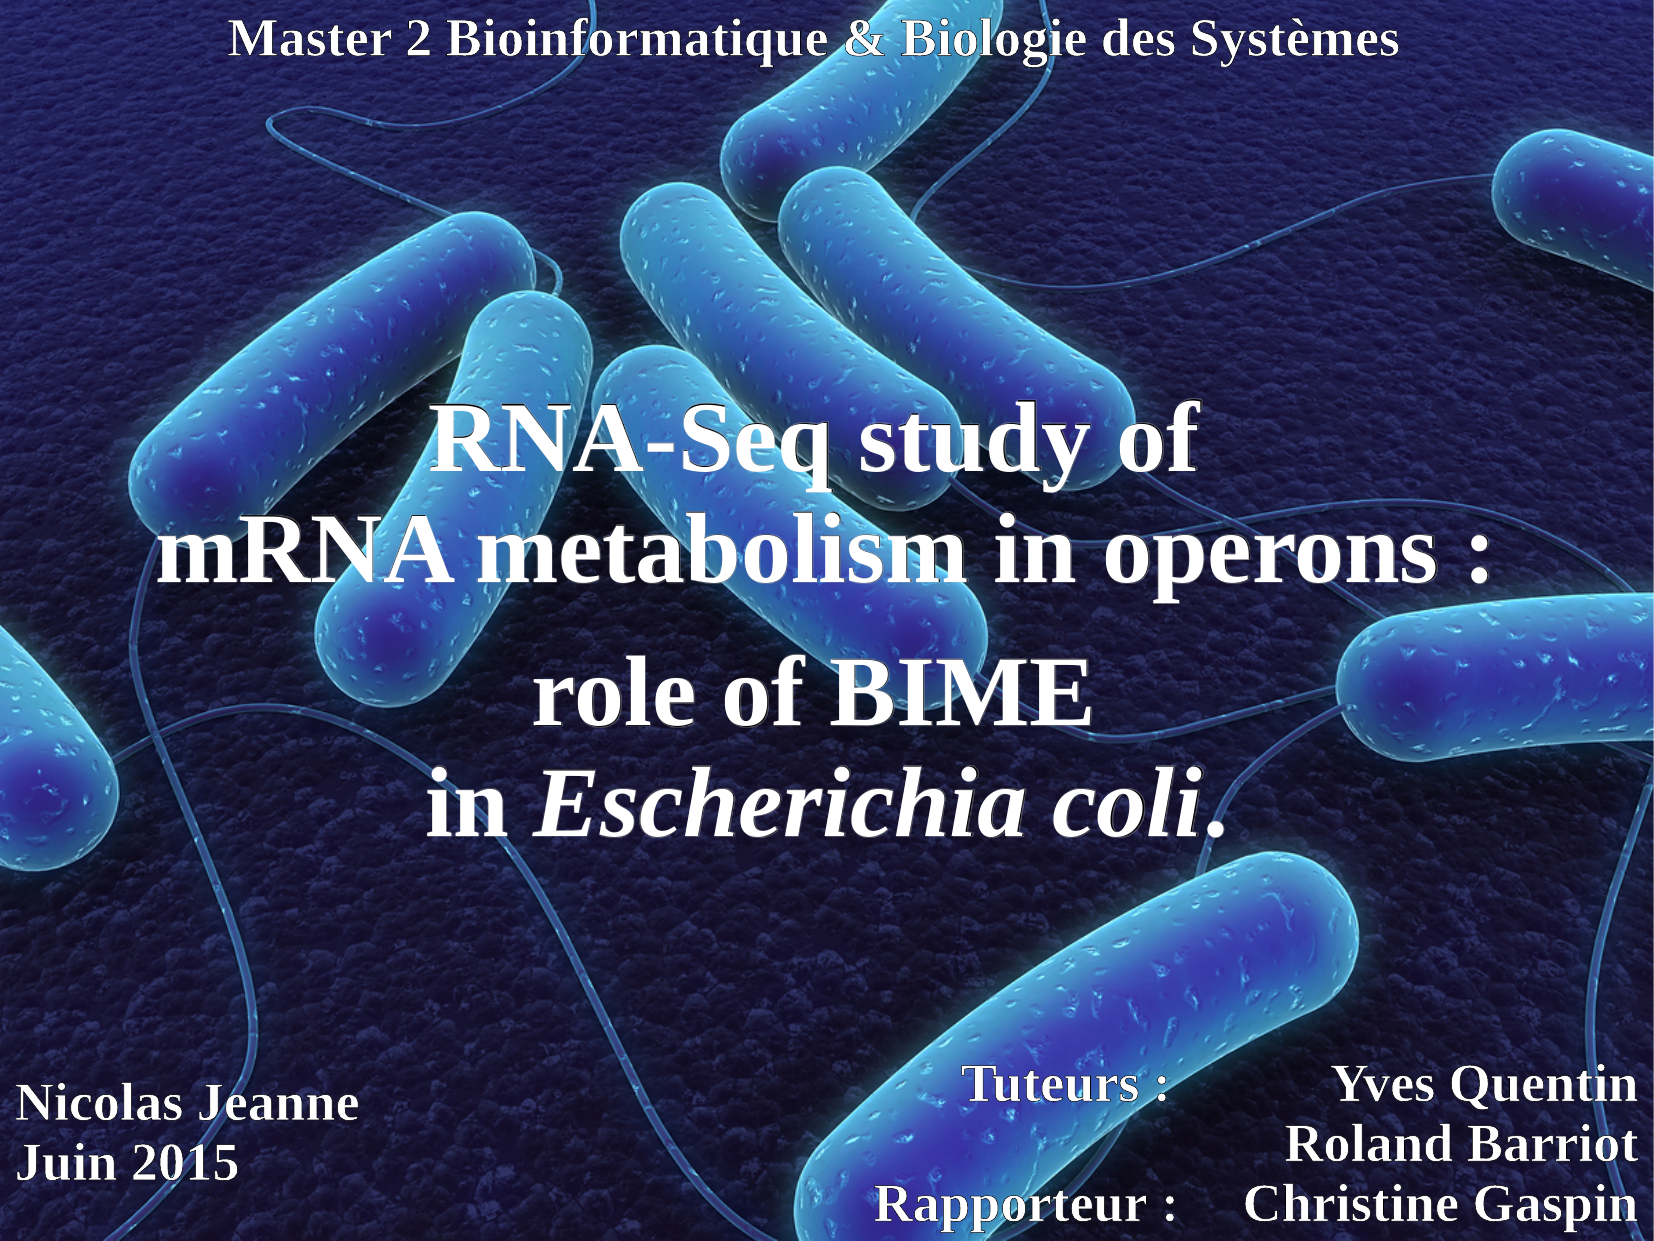

# RNA-Seq study of mRNA metabolism in operons : role of BIME in Escherichia coli.